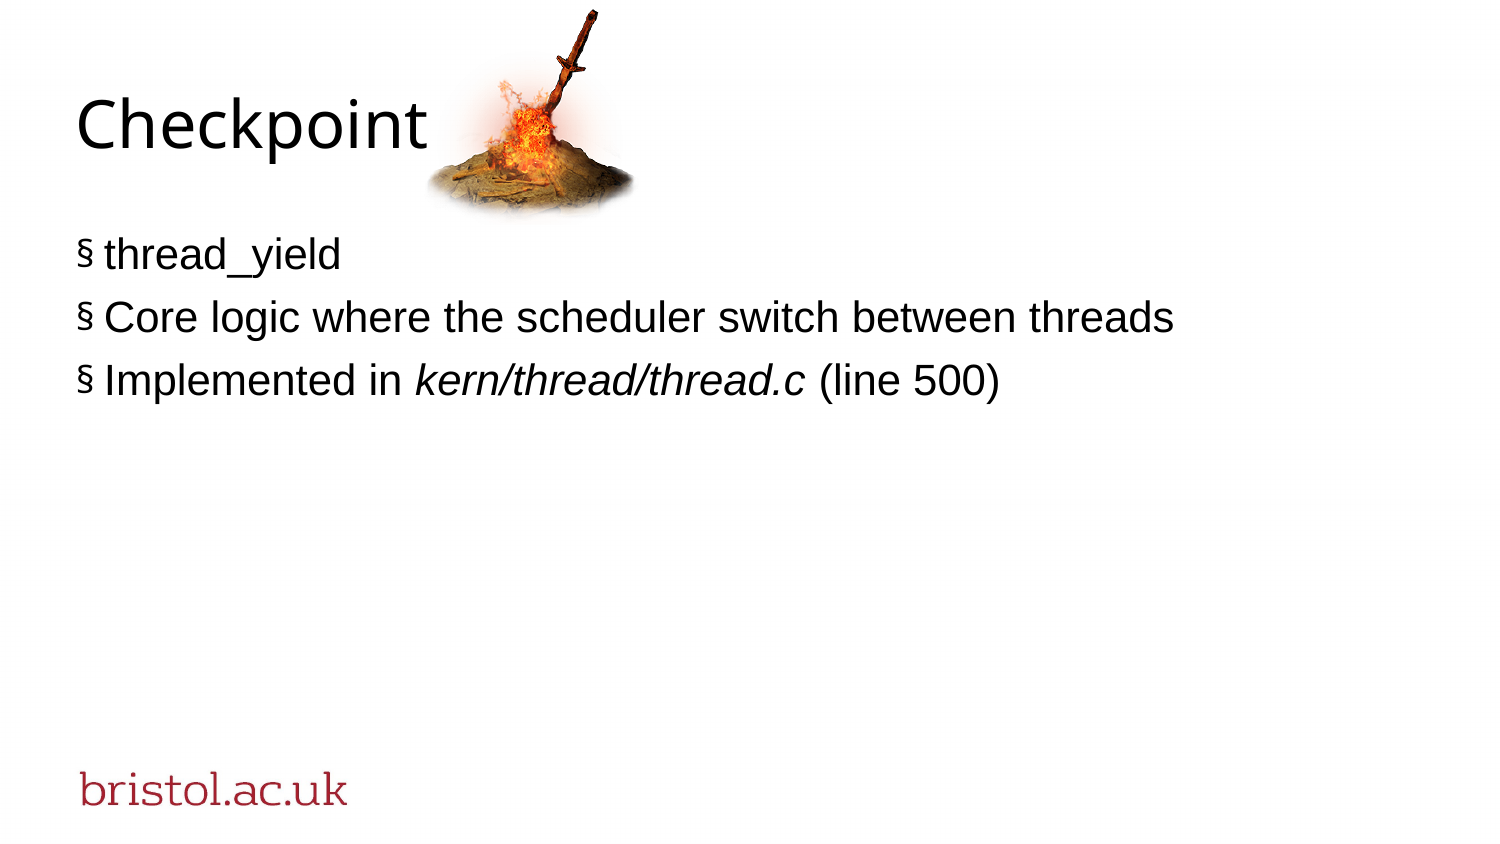

# Checkpoint
thread_yield
Core logic where the scheduler switch between threads
Implemented in kern/thread/thread.c (line 500)